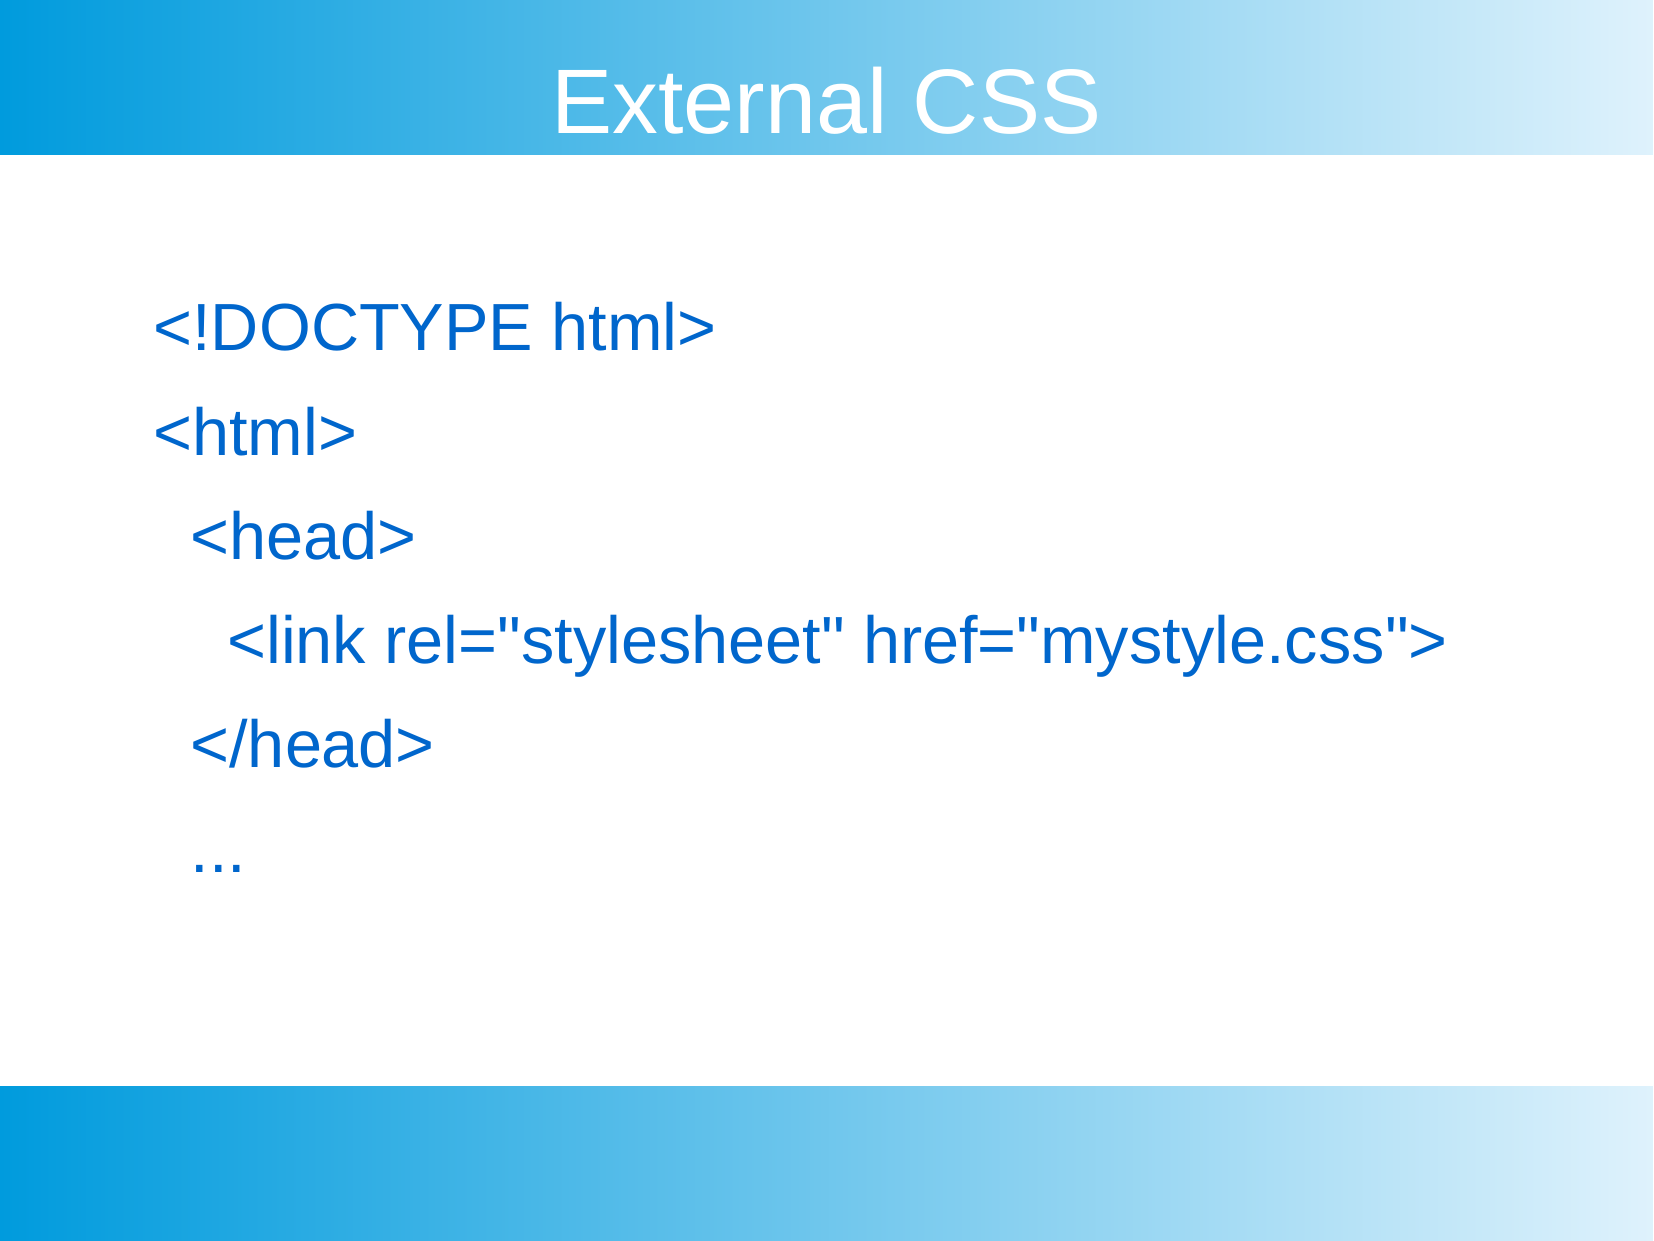

# External CSS
<!DOCTYPE html>
<html>
 <head>
 <link rel="stylesheet" href="mystyle.css">
 </head>
 ...